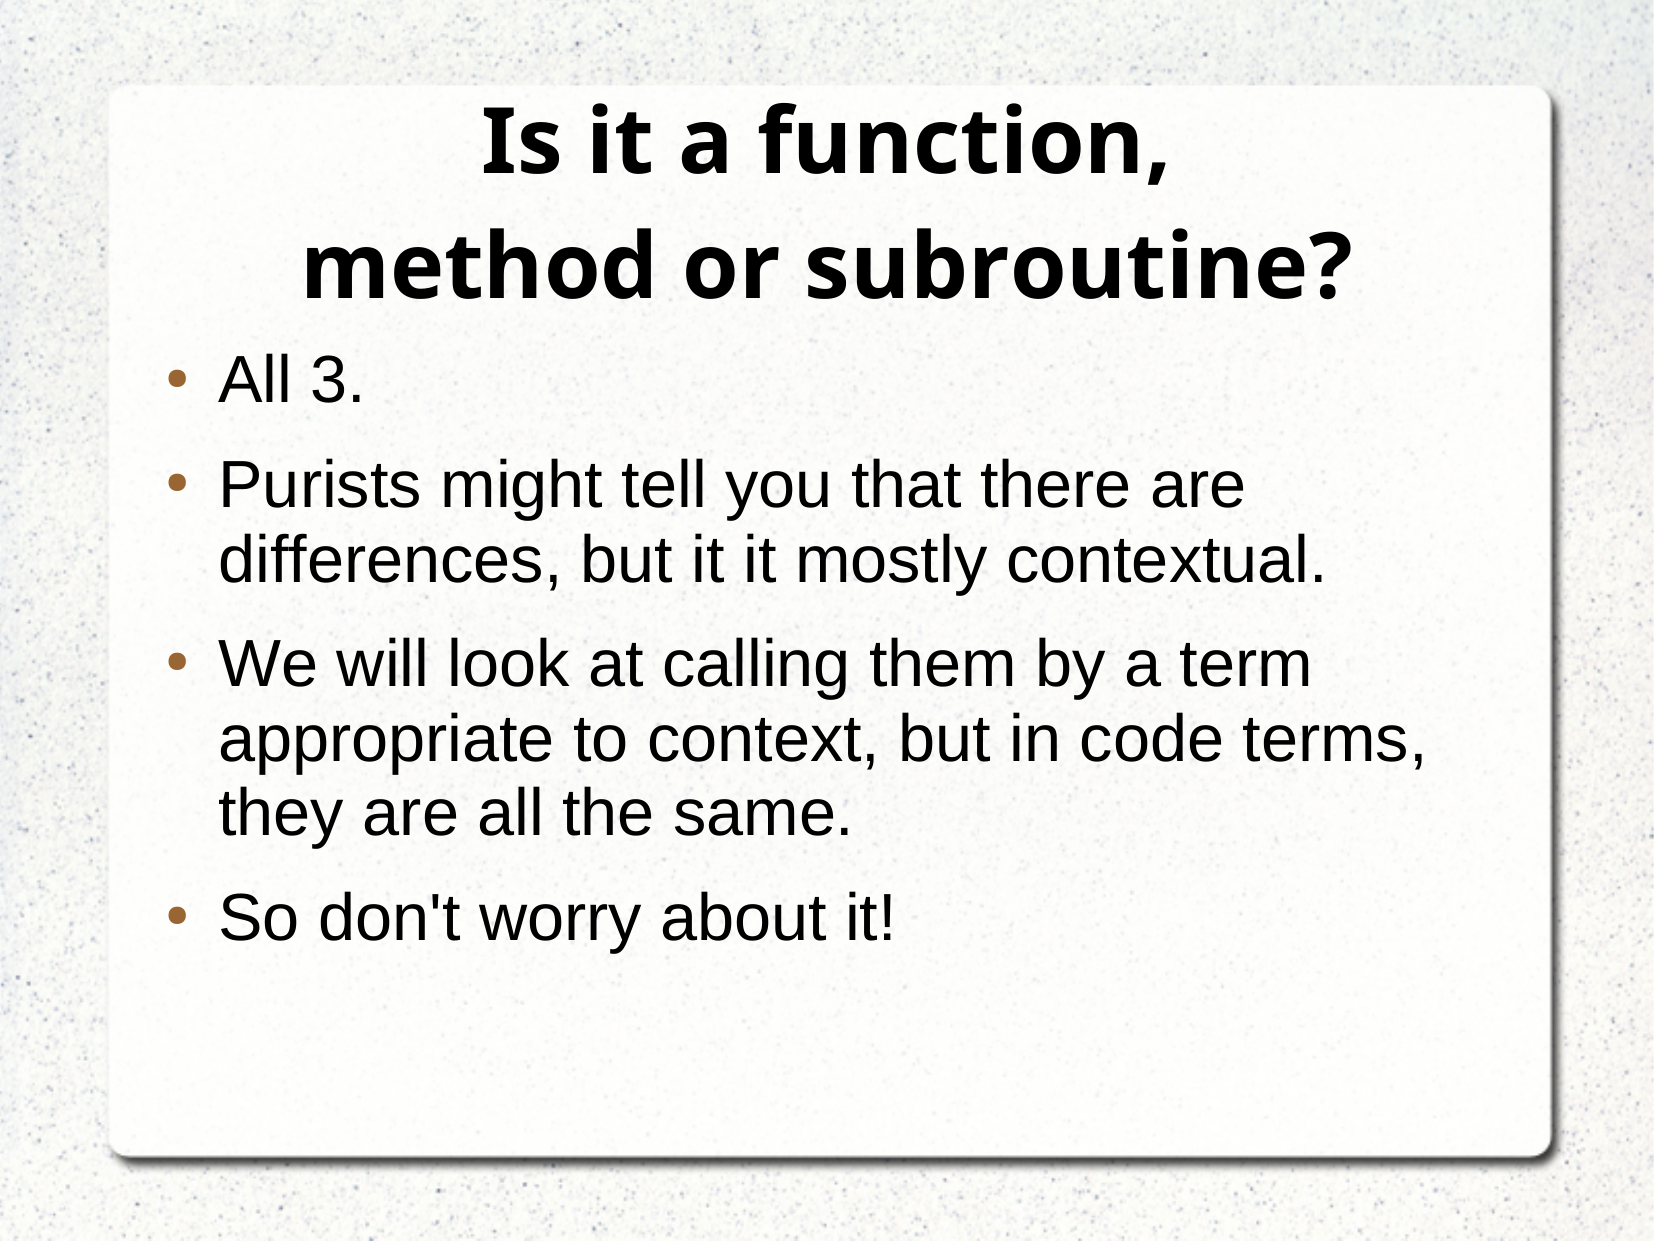

# Is it a function, method or subroutine?
All 3.
Purists might tell you that there are differences, but it it mostly contextual.
We will look at calling them by a term appropriate to context, but in code terms, they are all the same.
So don't worry about it!